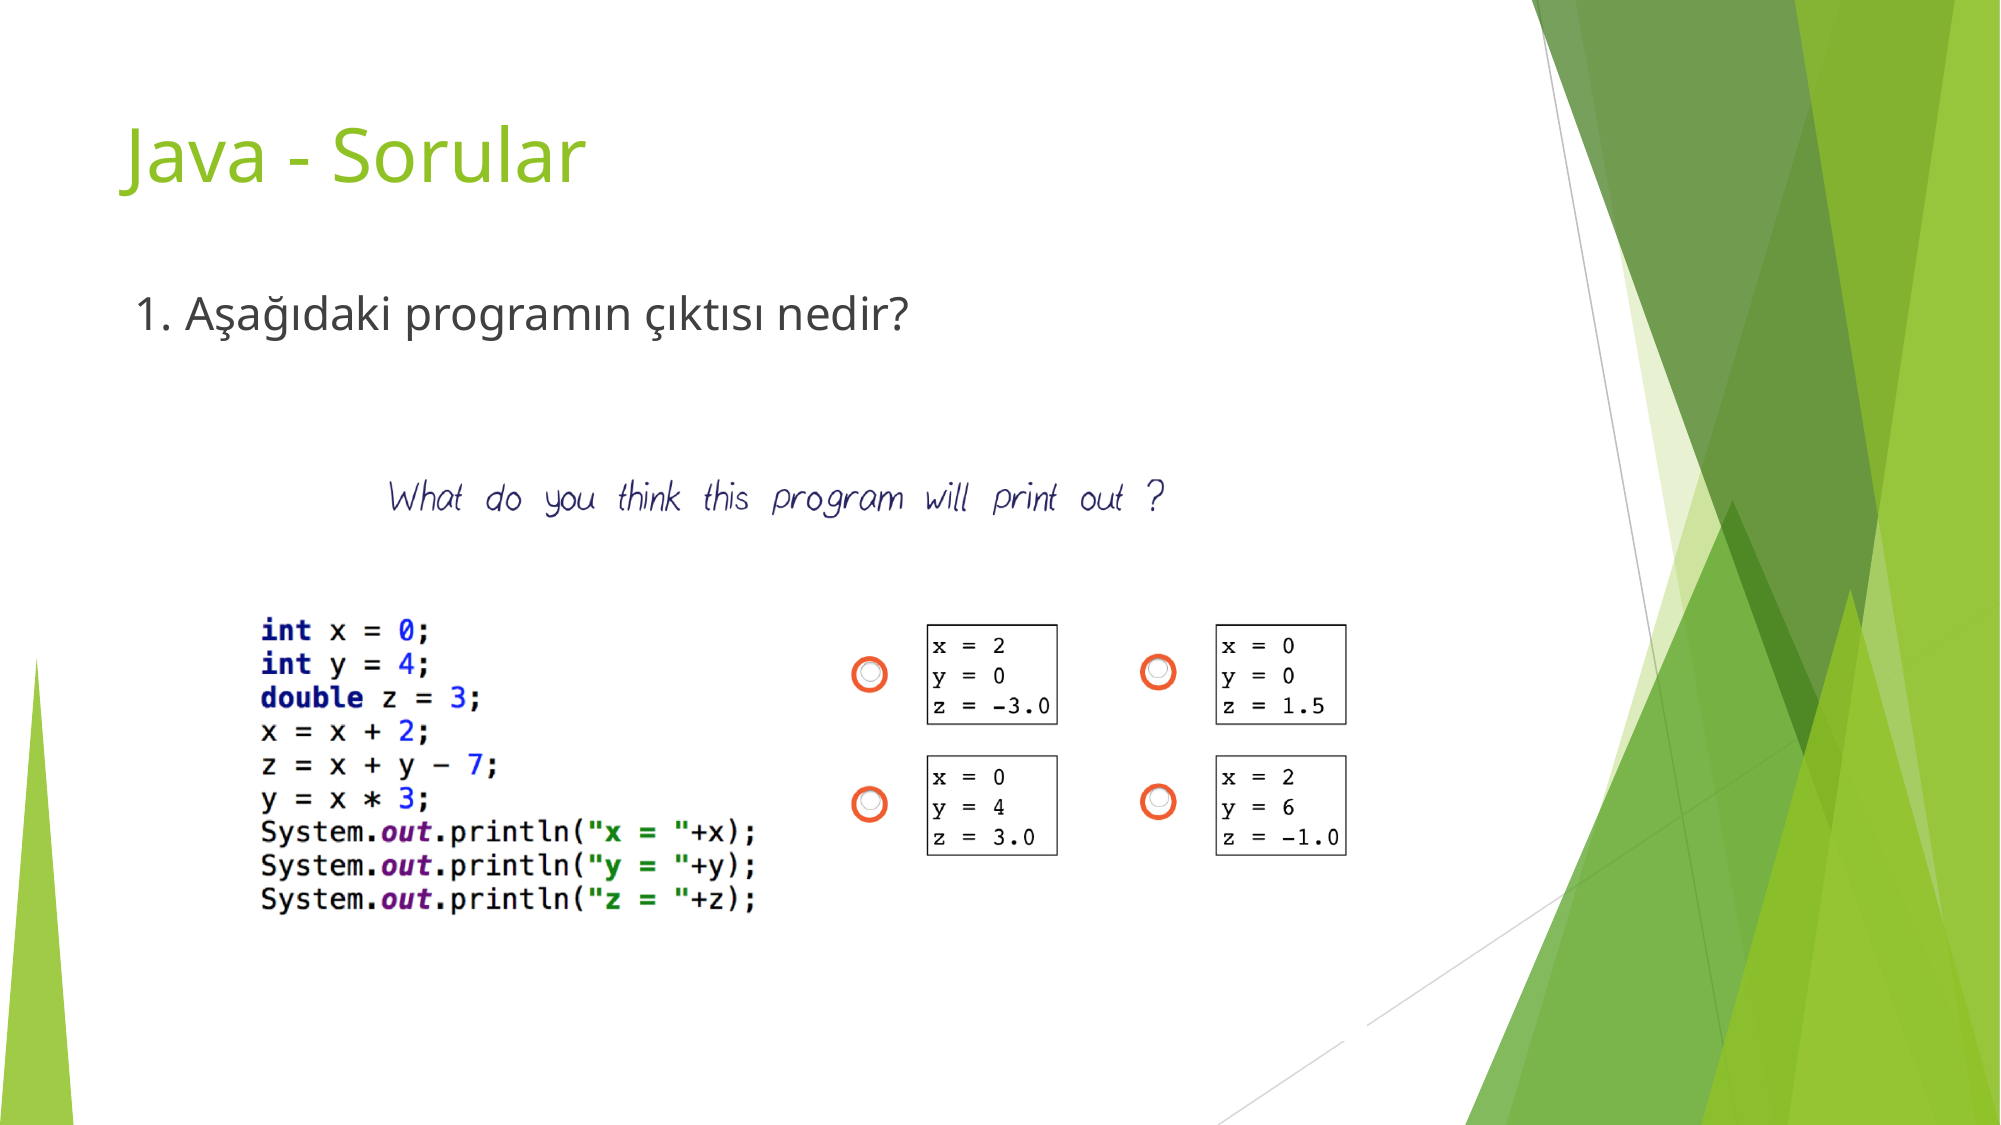

# Java - Sorular
1. Aşağıdaki programın çıktısı nedir?